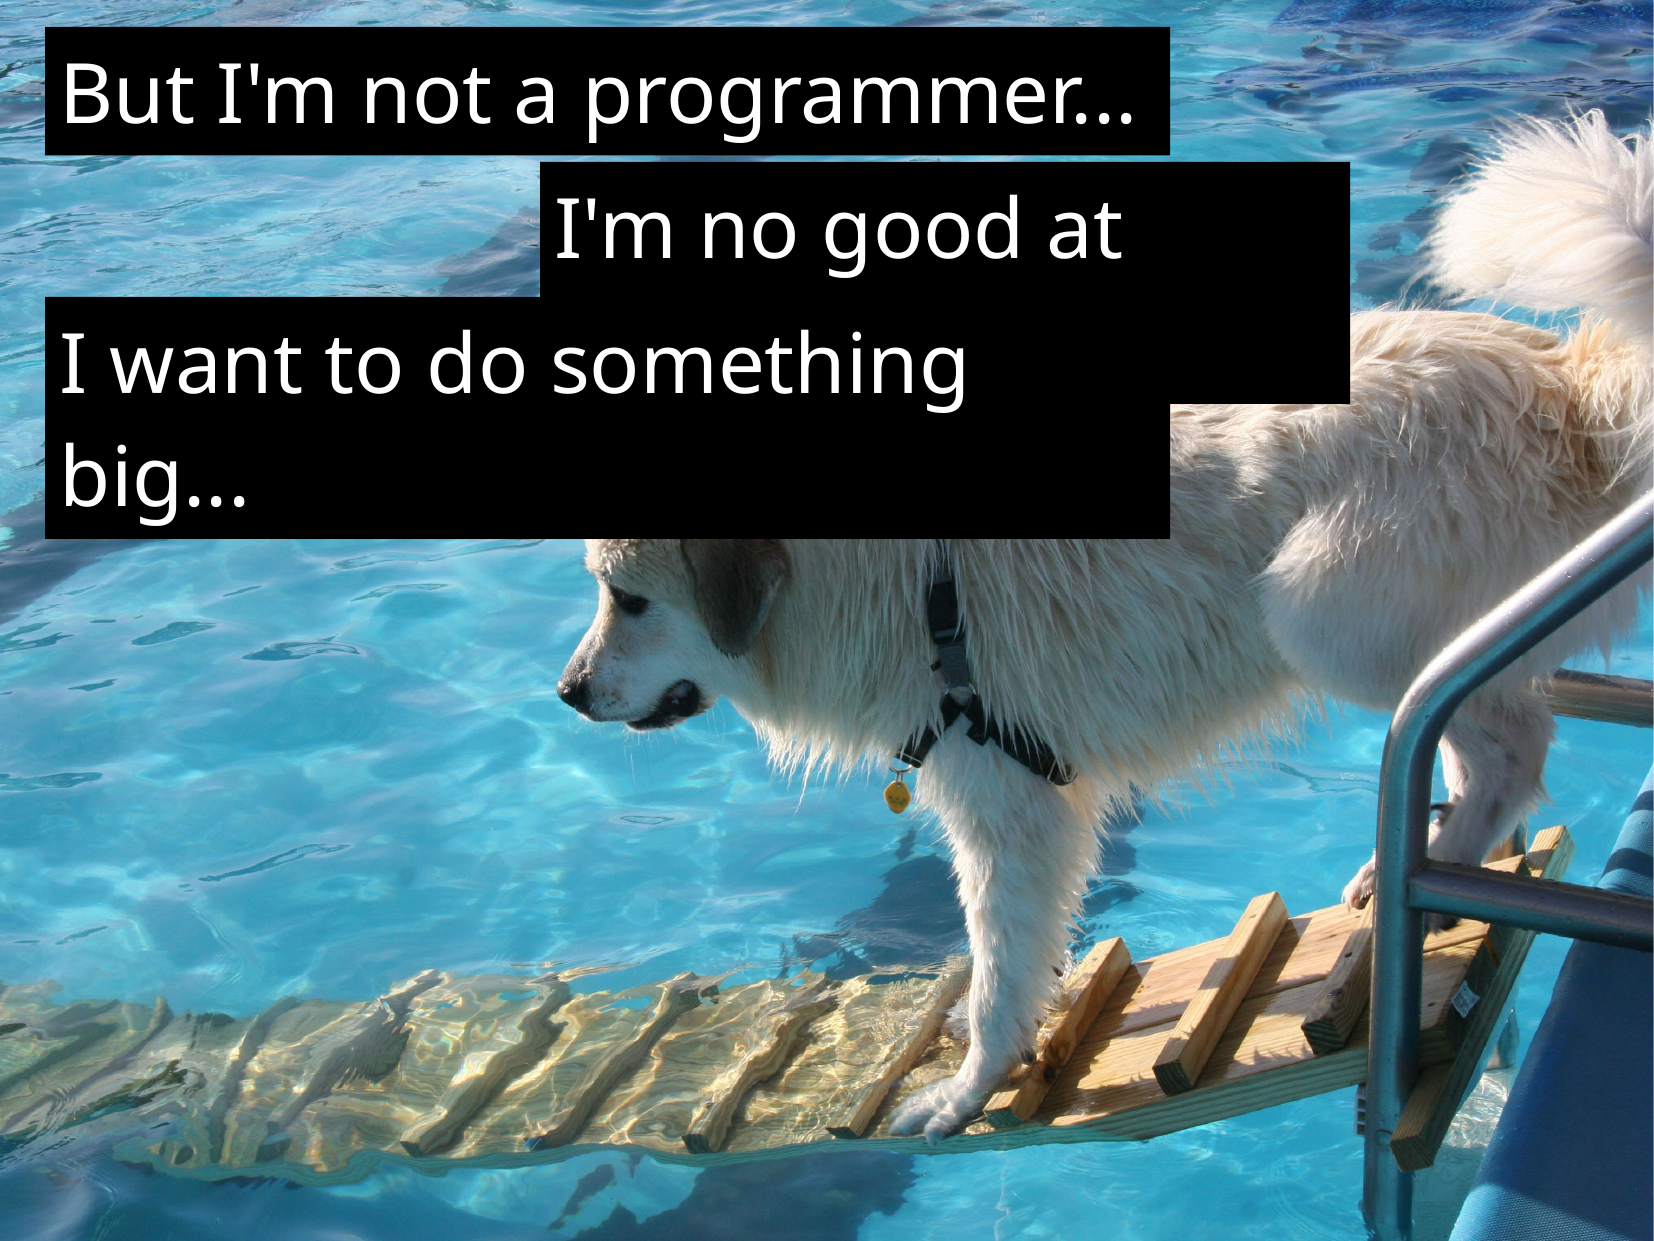

But I'm not a programmer...
I'm no good at this...
I want to do something big...